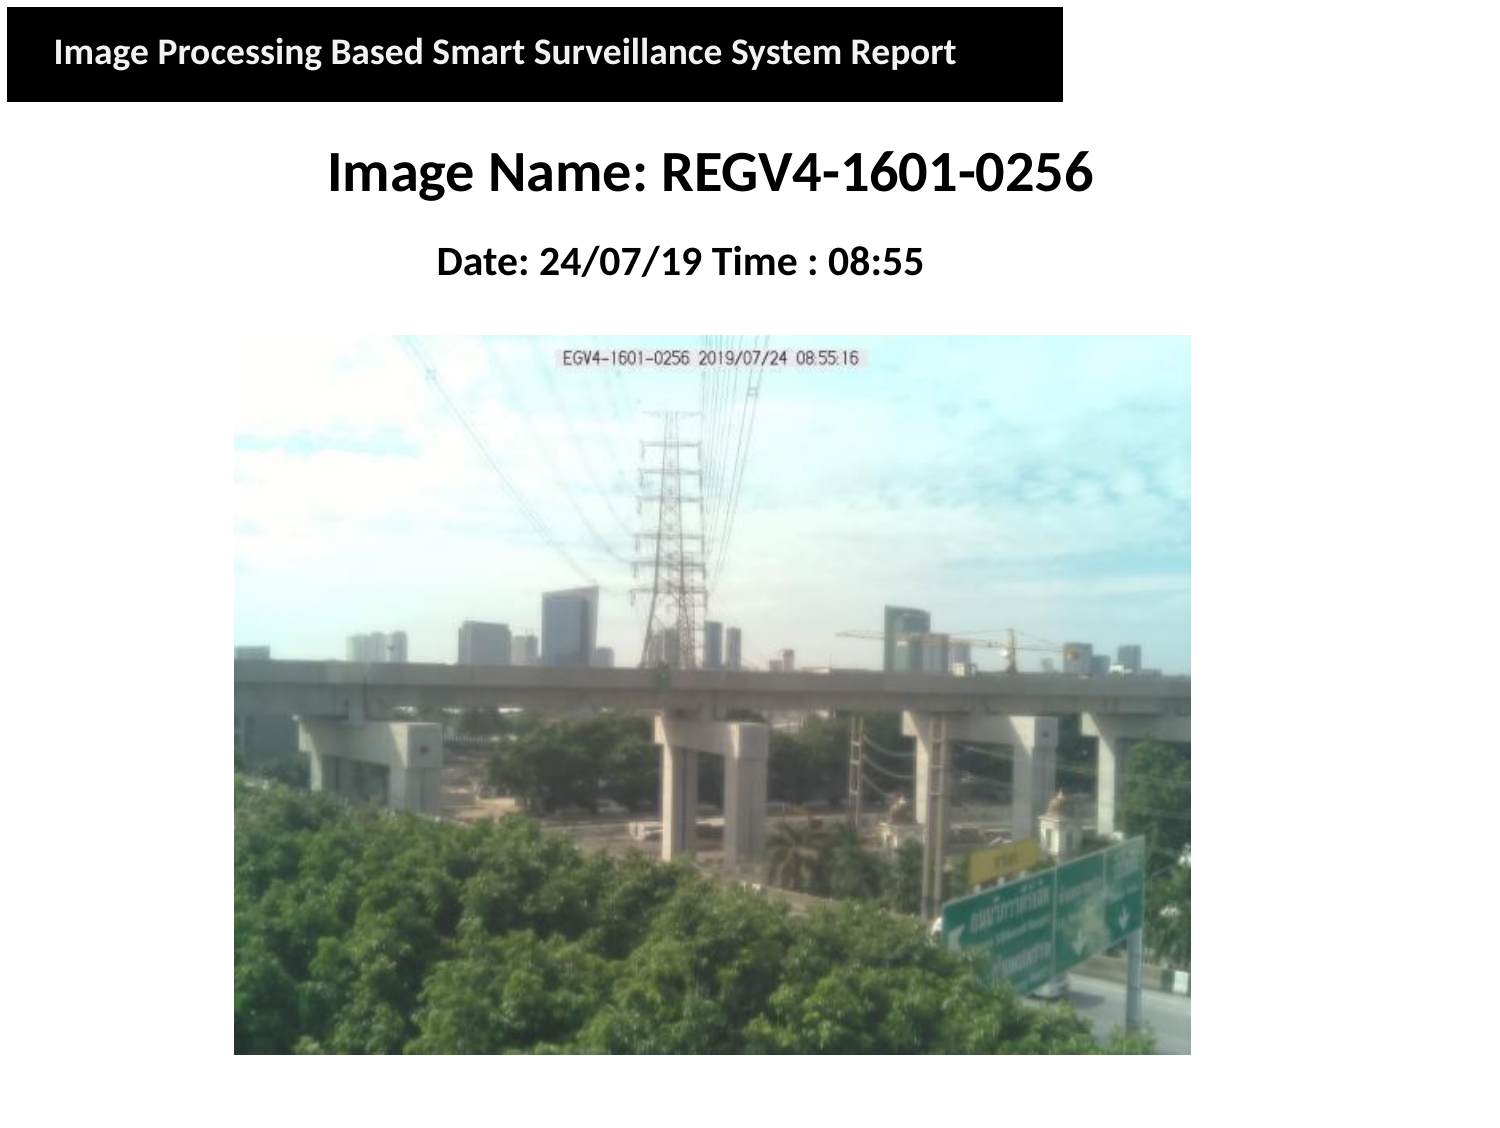

Image Processing Based Smart Surveillance System Report
Image Name: REGV4-1601-0256
Date: 24/07/19 Time : 08:55